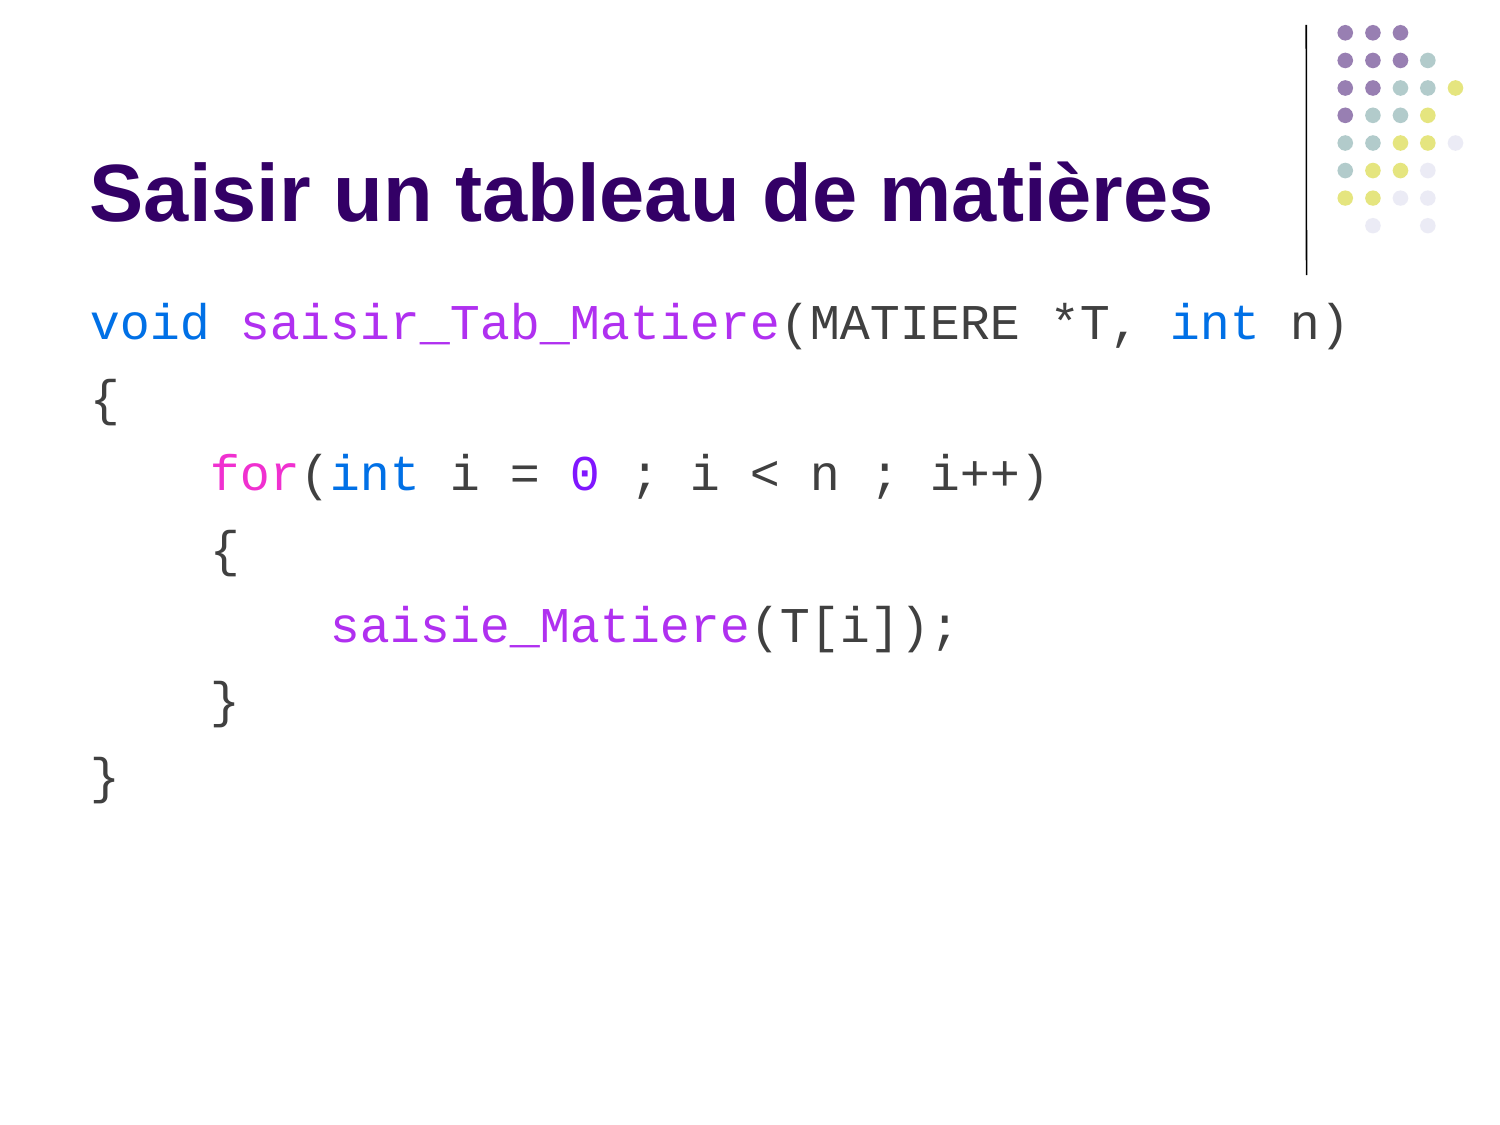

# Saisir un tableau de matières
void saisir_Tab_Matiere(MATIERE *T, int n)
{
 for(int i = 0 ; i < n ; i++)
 {
 saisie_Matiere(T[i]);
 }
}